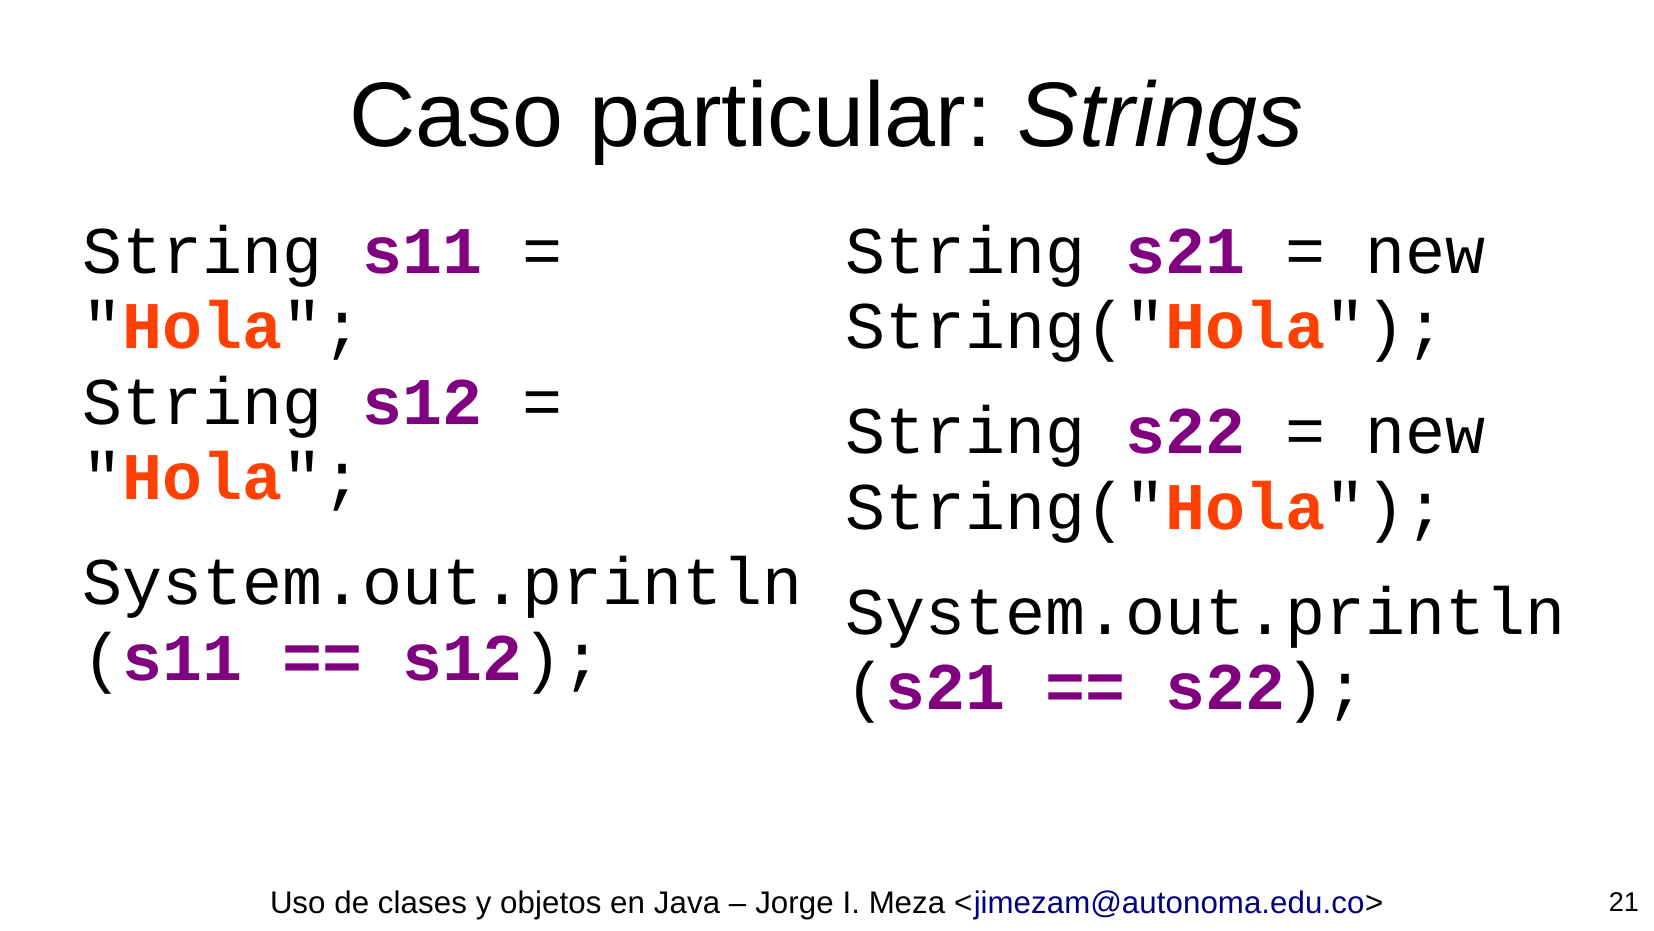

# Caso particular: Strings
String s11 = "Hola";
String s12 = "Hola";
System.out.println(s11 == s12);
String s21 = new String("Hola");
String s22 = new String("Hola");
System.out.println(s21 == s22);